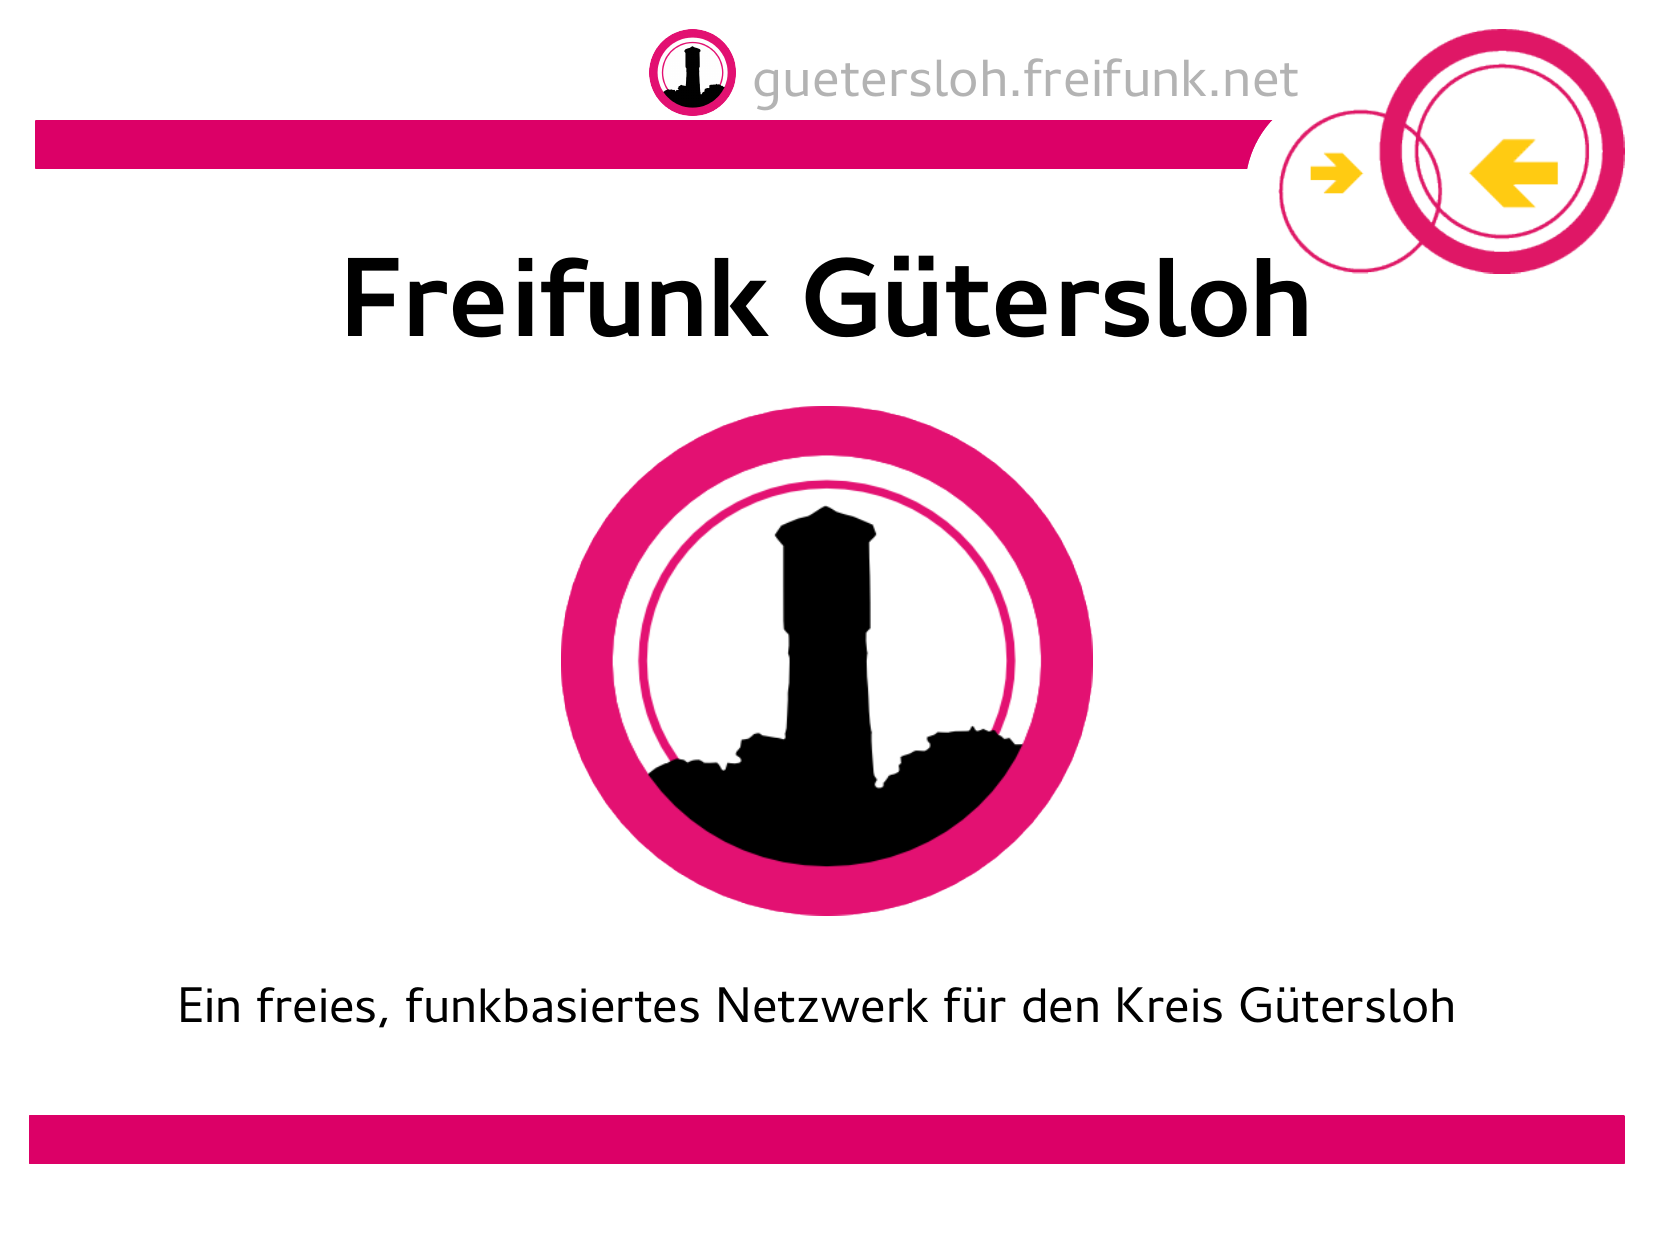

# Freifunk Gütersloh
Ein freies, funkbasiertes Netzwerk für den Kreis Gütersloh